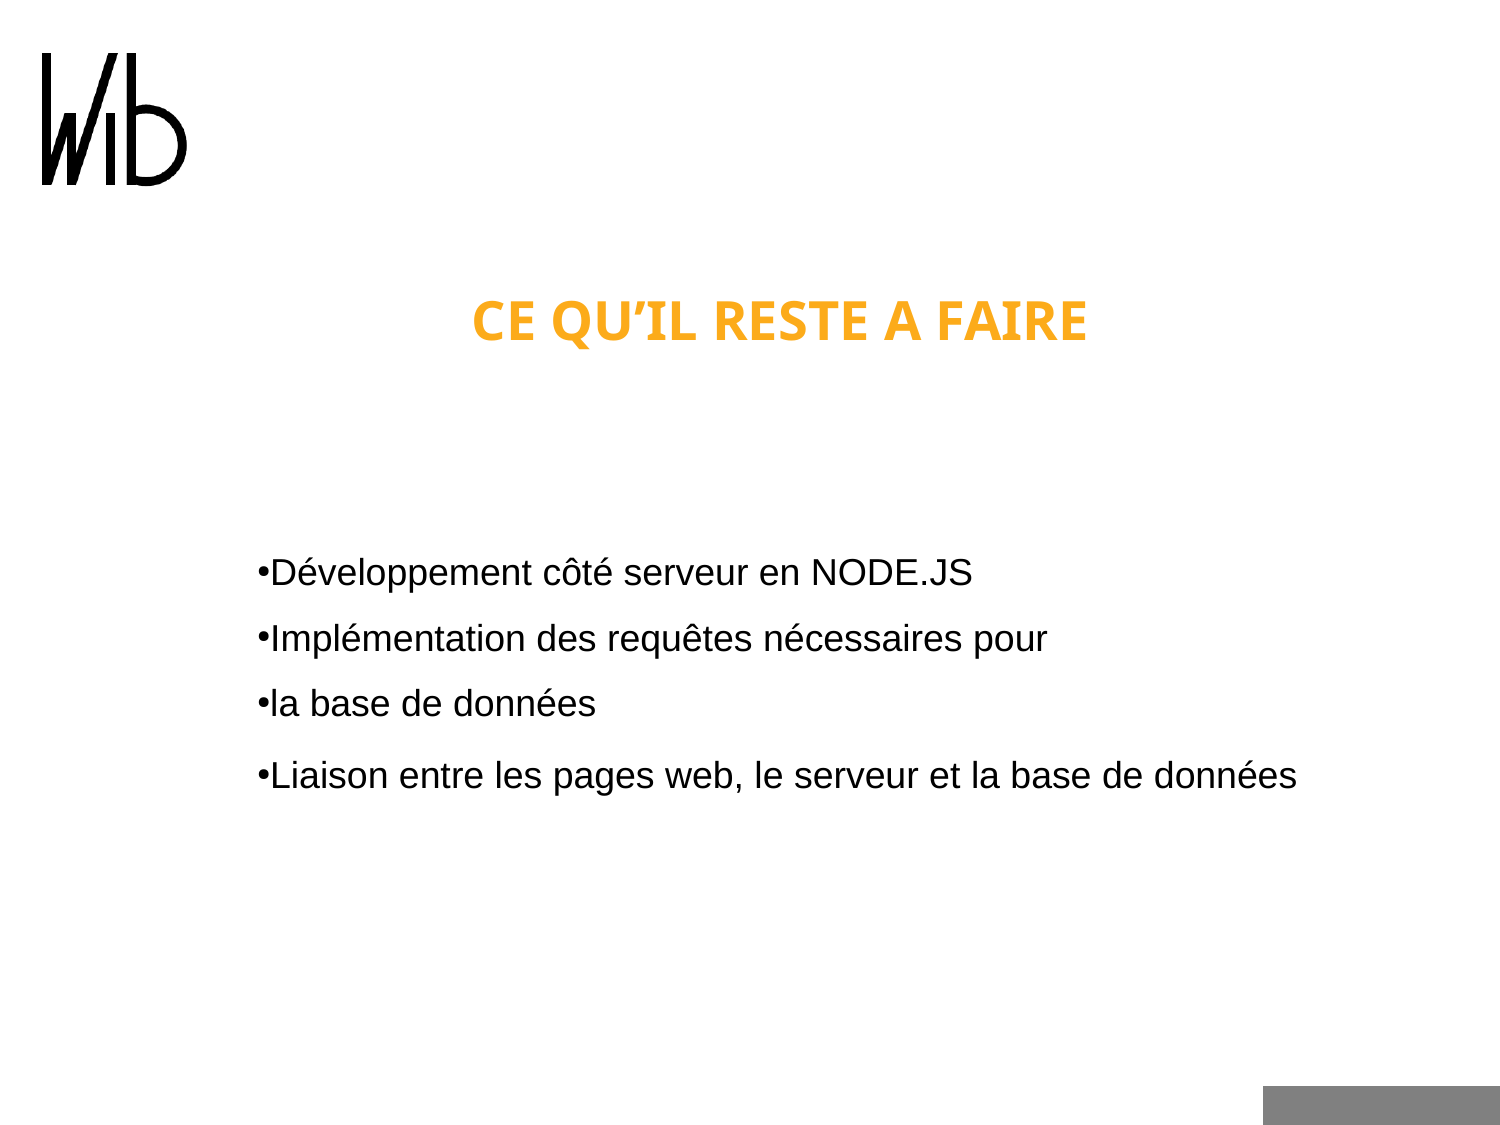

# CE QU’IL RESTE A FAIRE
Développement côté serveur en NODE.JS
Implémentation des requêtes nécessaires pour
la base de données
Liaison entre les pages web, le serveur et la base de données